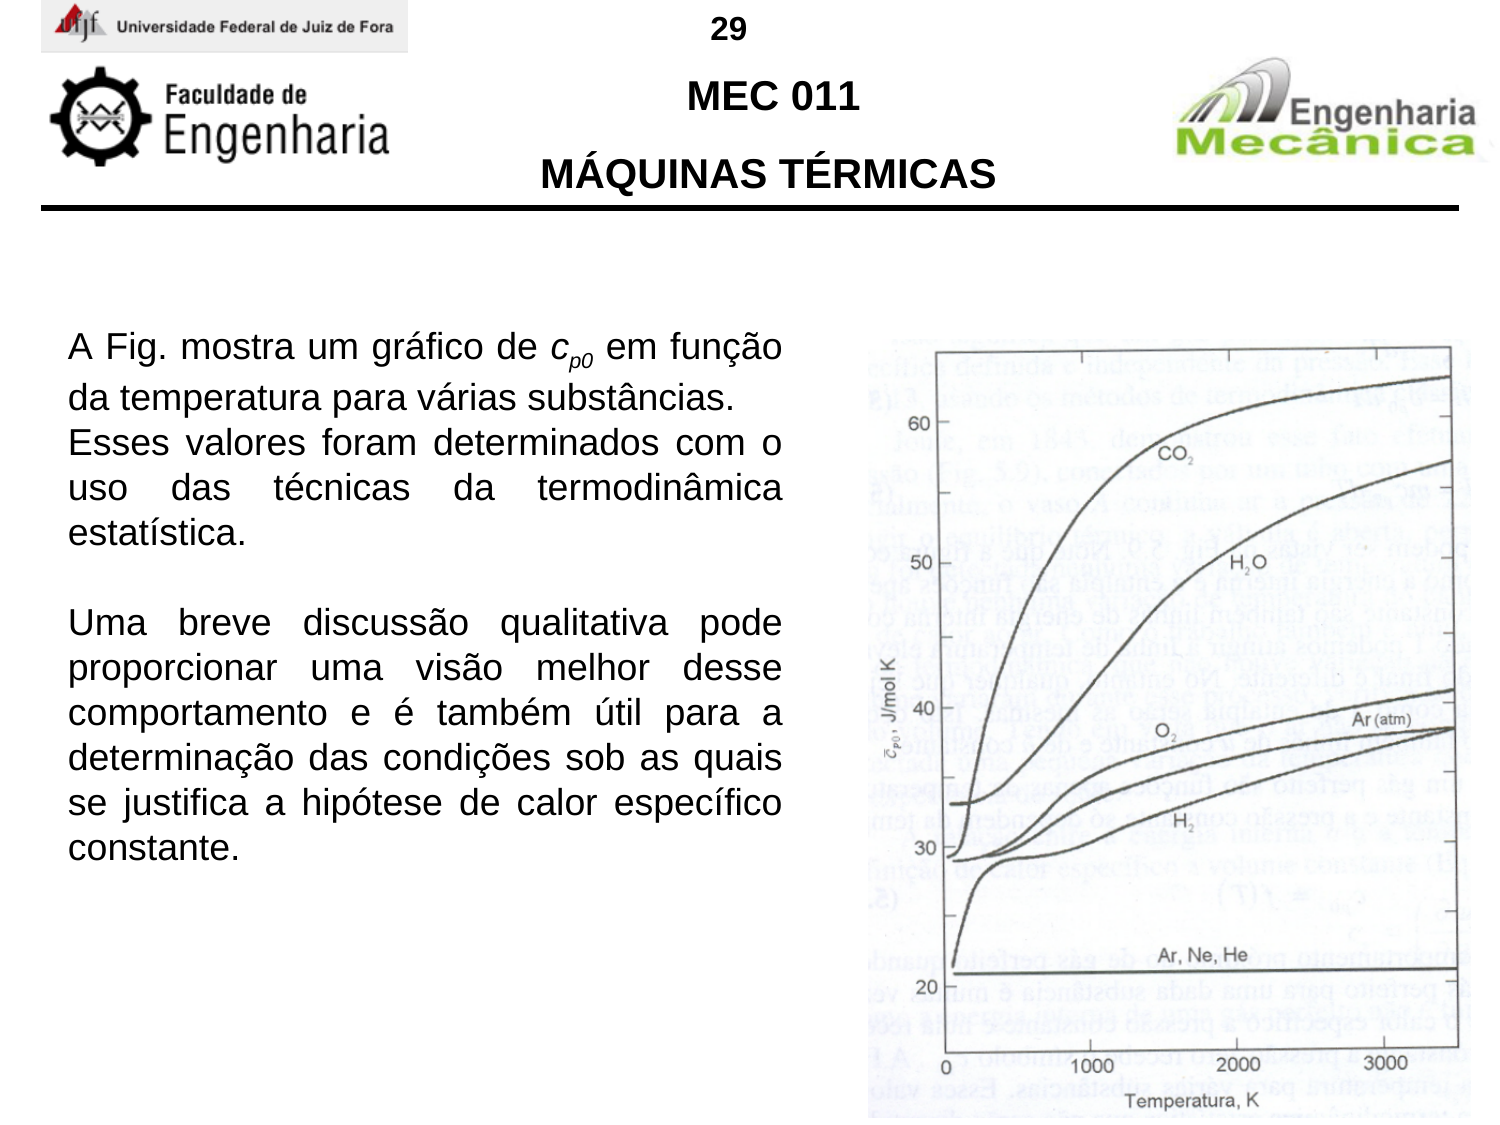

A Fig. mostra um gráfico de cp0 em função da temperatura para várias substâncias.
Esses valores foram determinados com o uso das técnicas da termodinâmica estatística.
Uma breve discussão qualitativa pode proporcionar uma visão melhor desse comportamento e é também útil para a determinação das condições sob as quais se justifica a hipótese de calor específico constante.